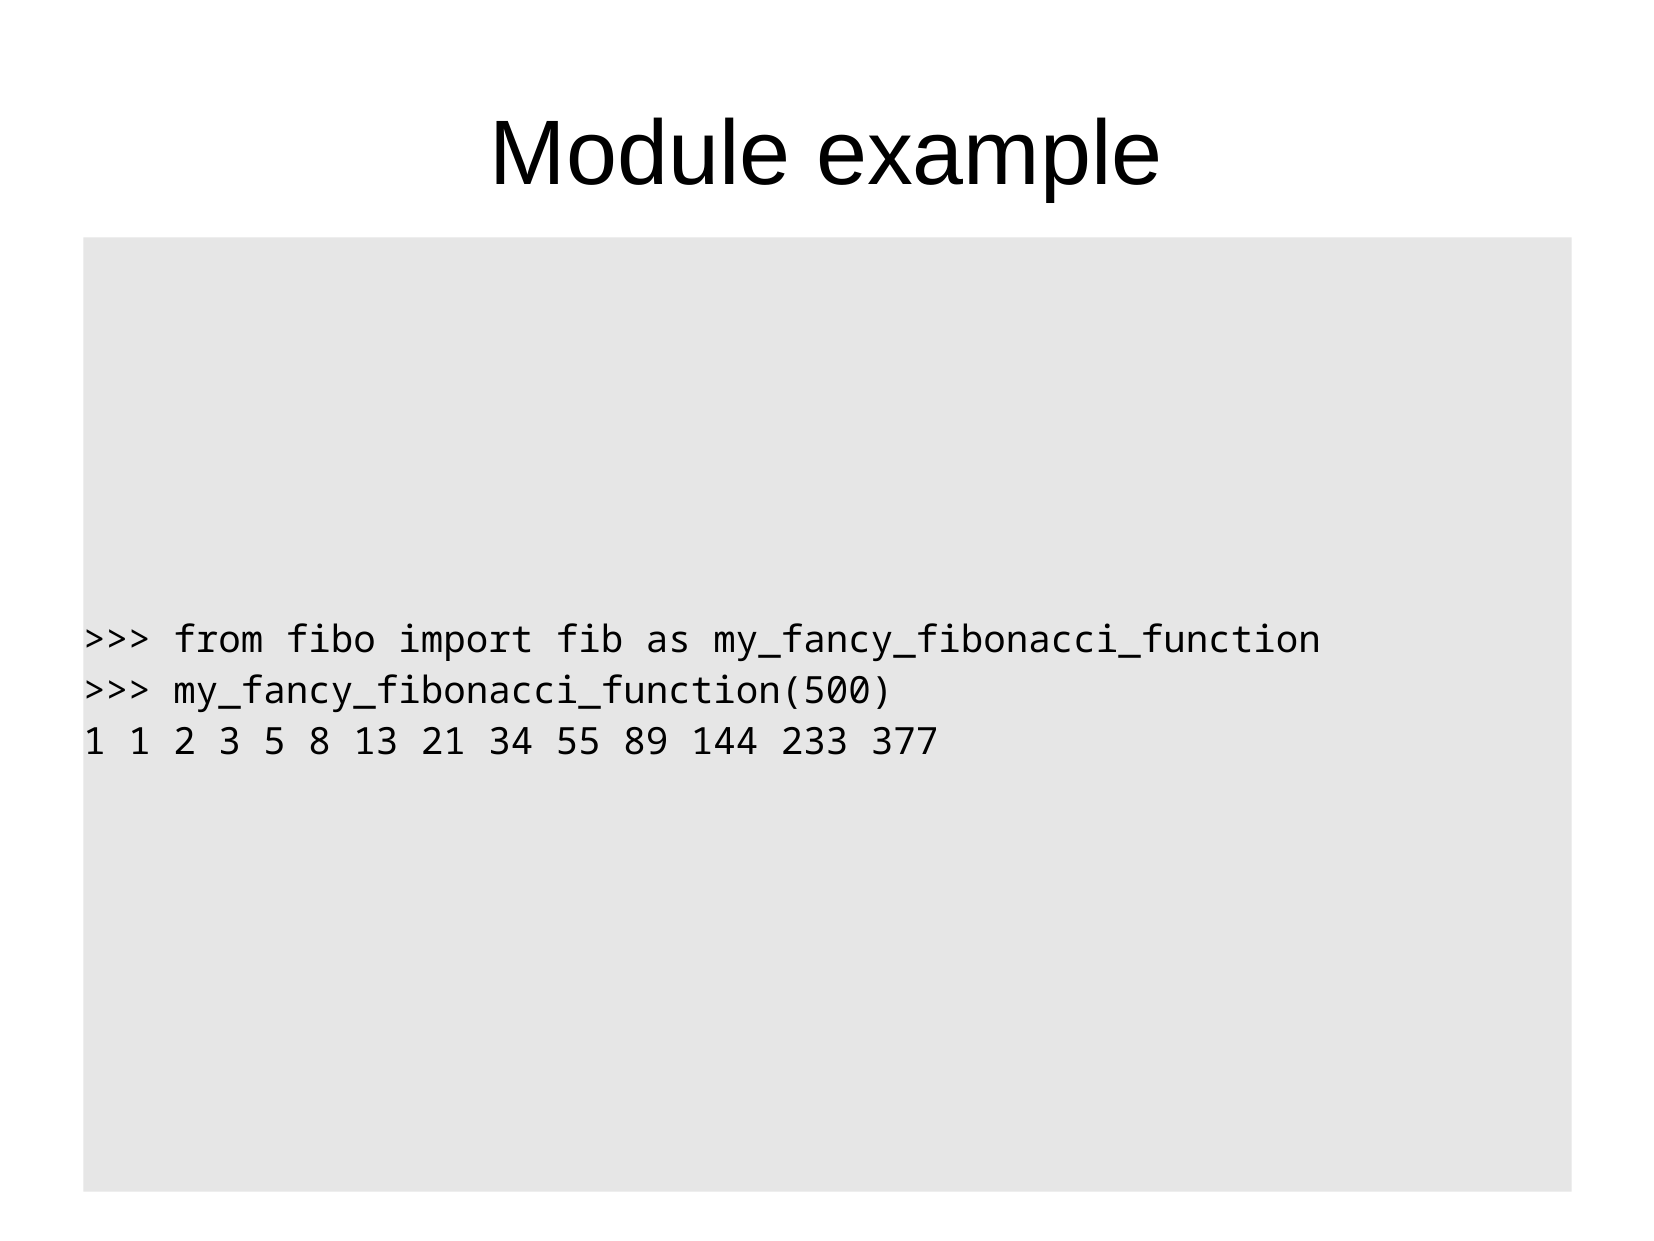

# Module example
>>> from fibo import fib as my_fancy_fibonacci_function
>>> my_fancy_fibonacci_function(500)
1 1 2 3 5 8 13 21 34 55 89 144 233 377